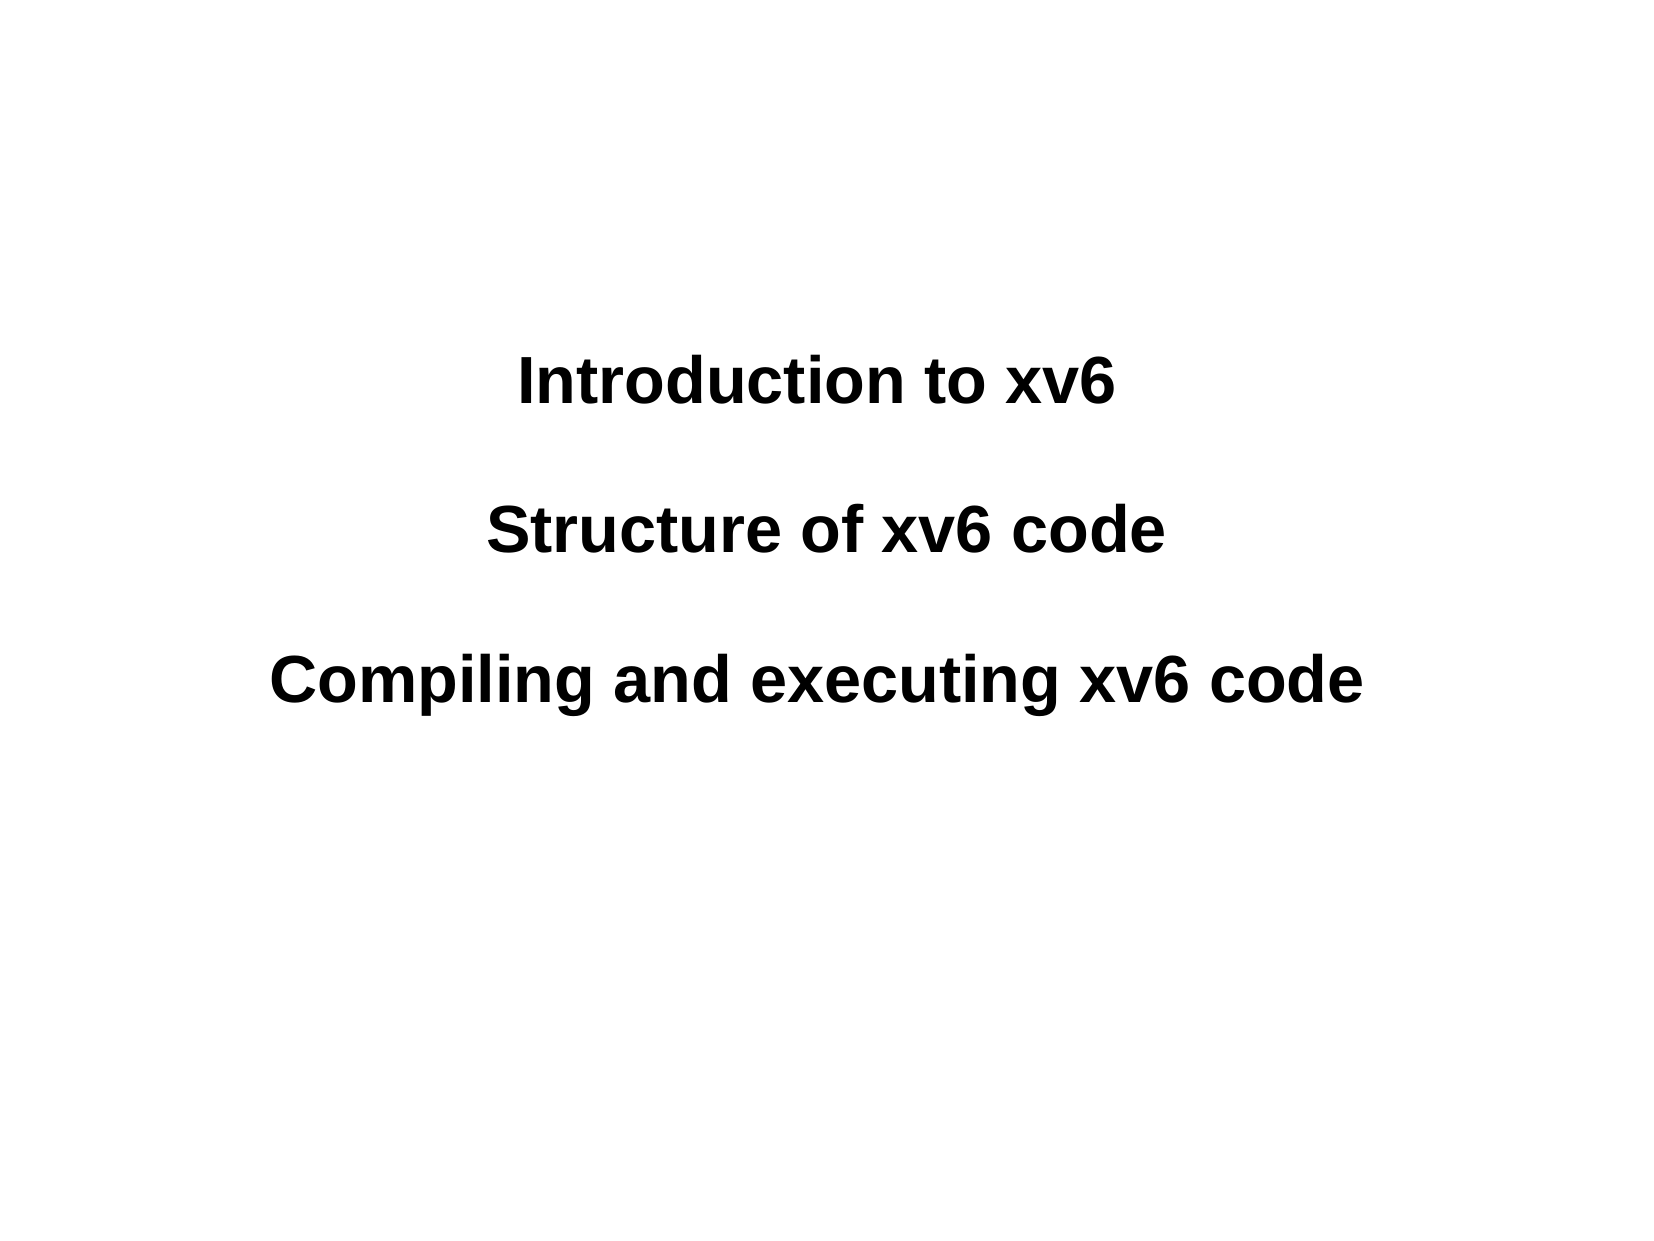

# Introduction to xv6
Structure of xv6 code
Compiling and executing xv6 code